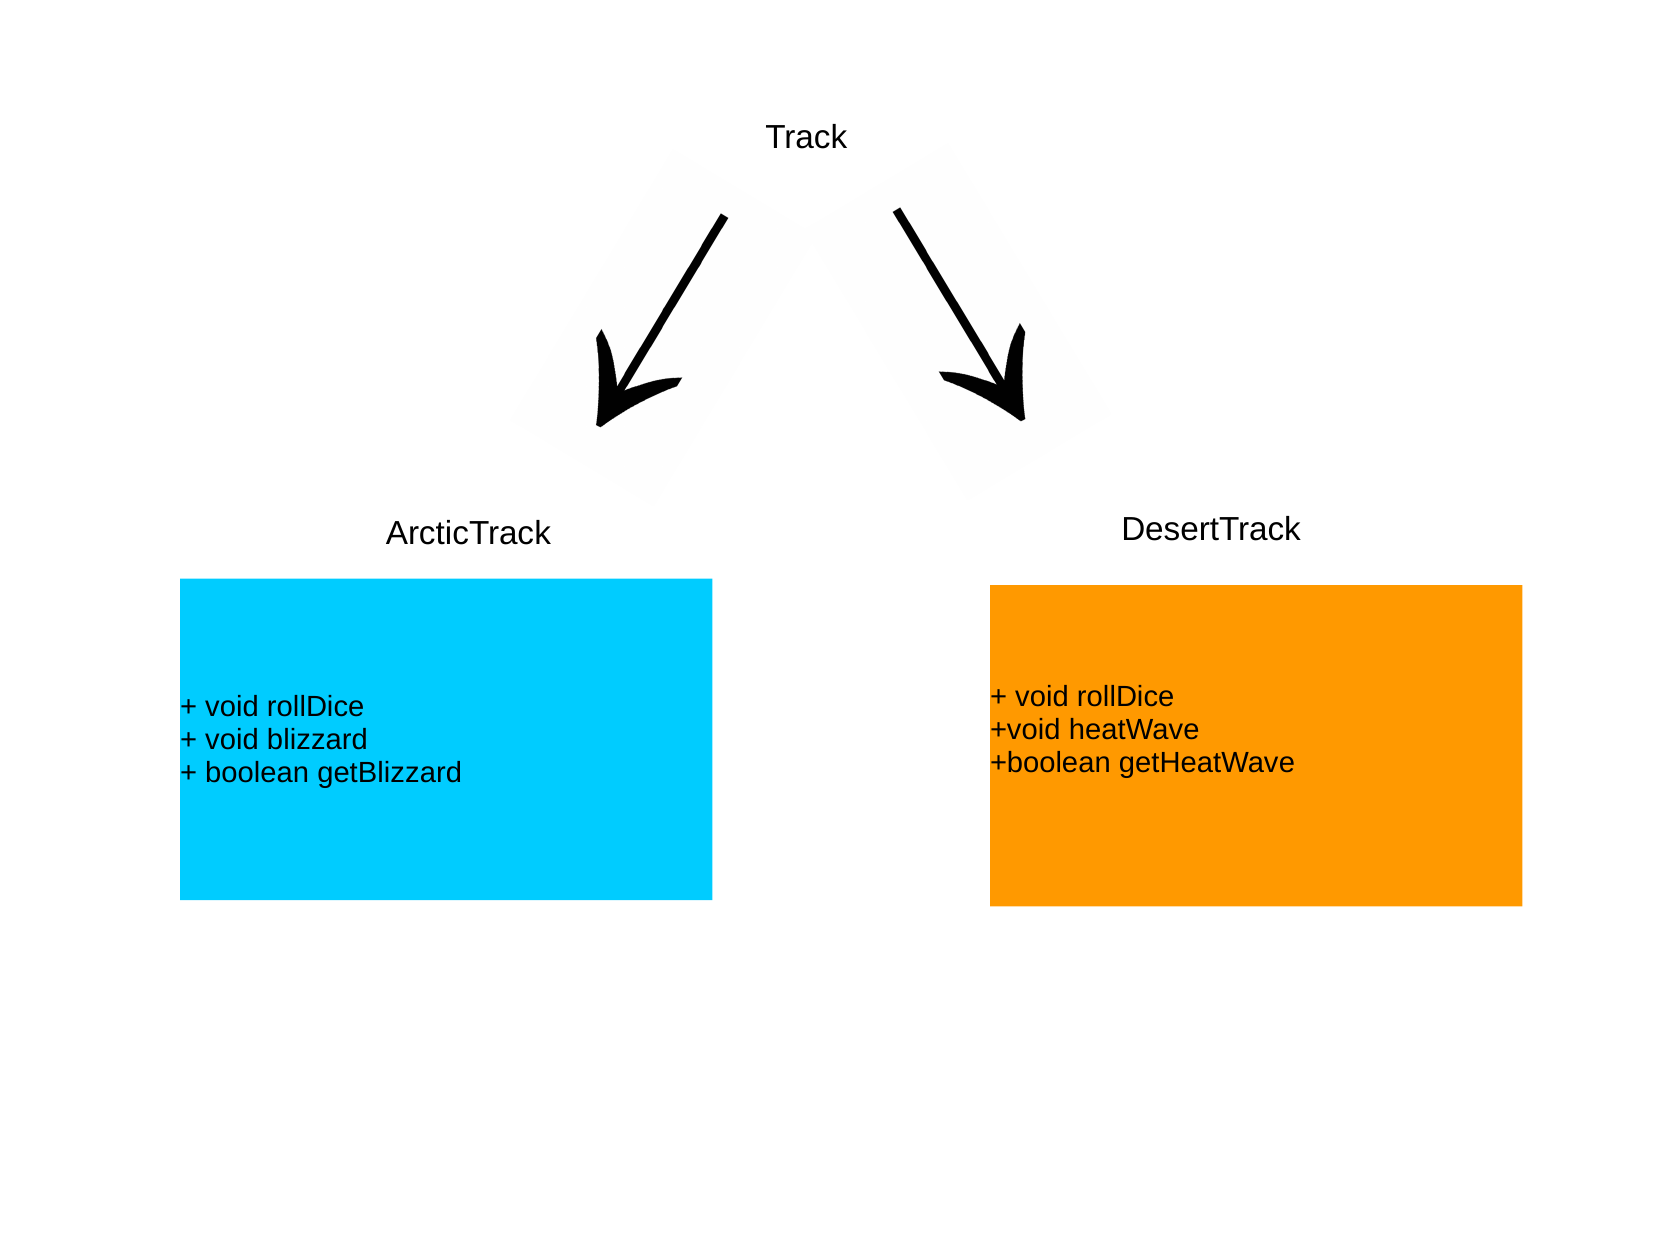

# Track
ArcticTrack
DesertTrack
+ void rollDice
+ void blizzard
+ boolean getBlizzard
+ void rollDice
+void heatWave
+boolean getHeatWave